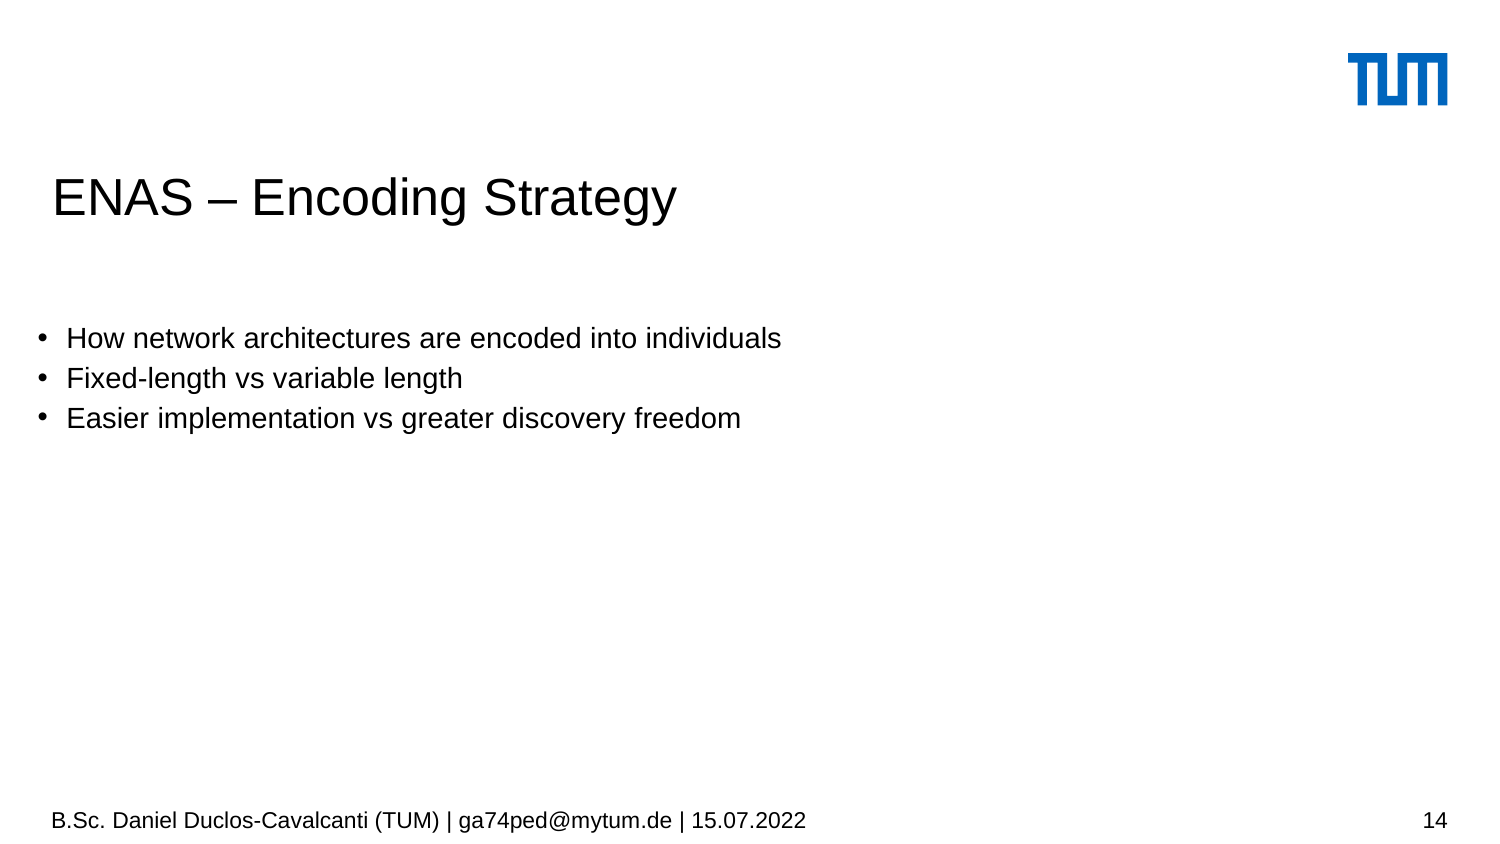

# ENAS – Encoding Strategy
How network architectures are encoded into individuals
Fixed-length vs variable length
Easier implementation vs greater discovery freedom
B.Sc. Daniel Duclos-Cavalcanti (TUM) | ga74ped@mytum.de | 15.07.2022